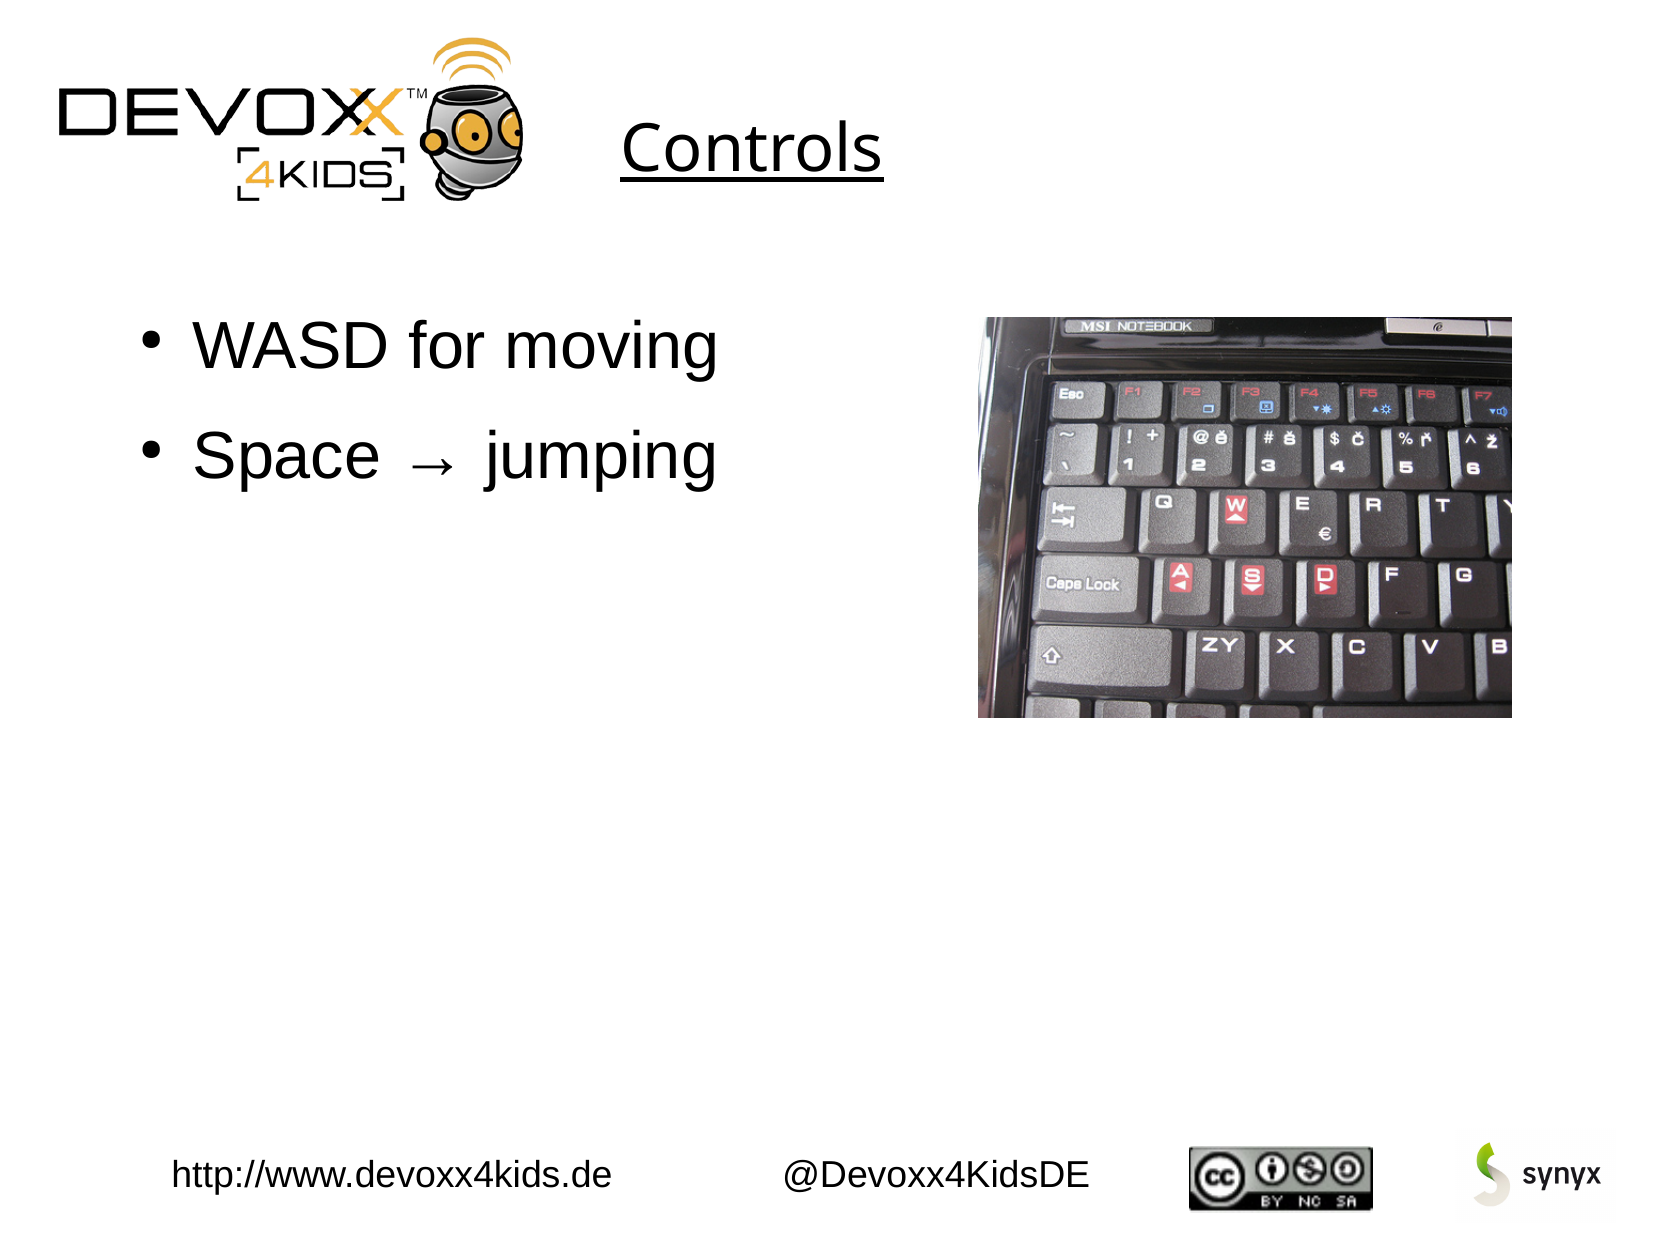

#
Controls
WASD for moving
Space → jumping